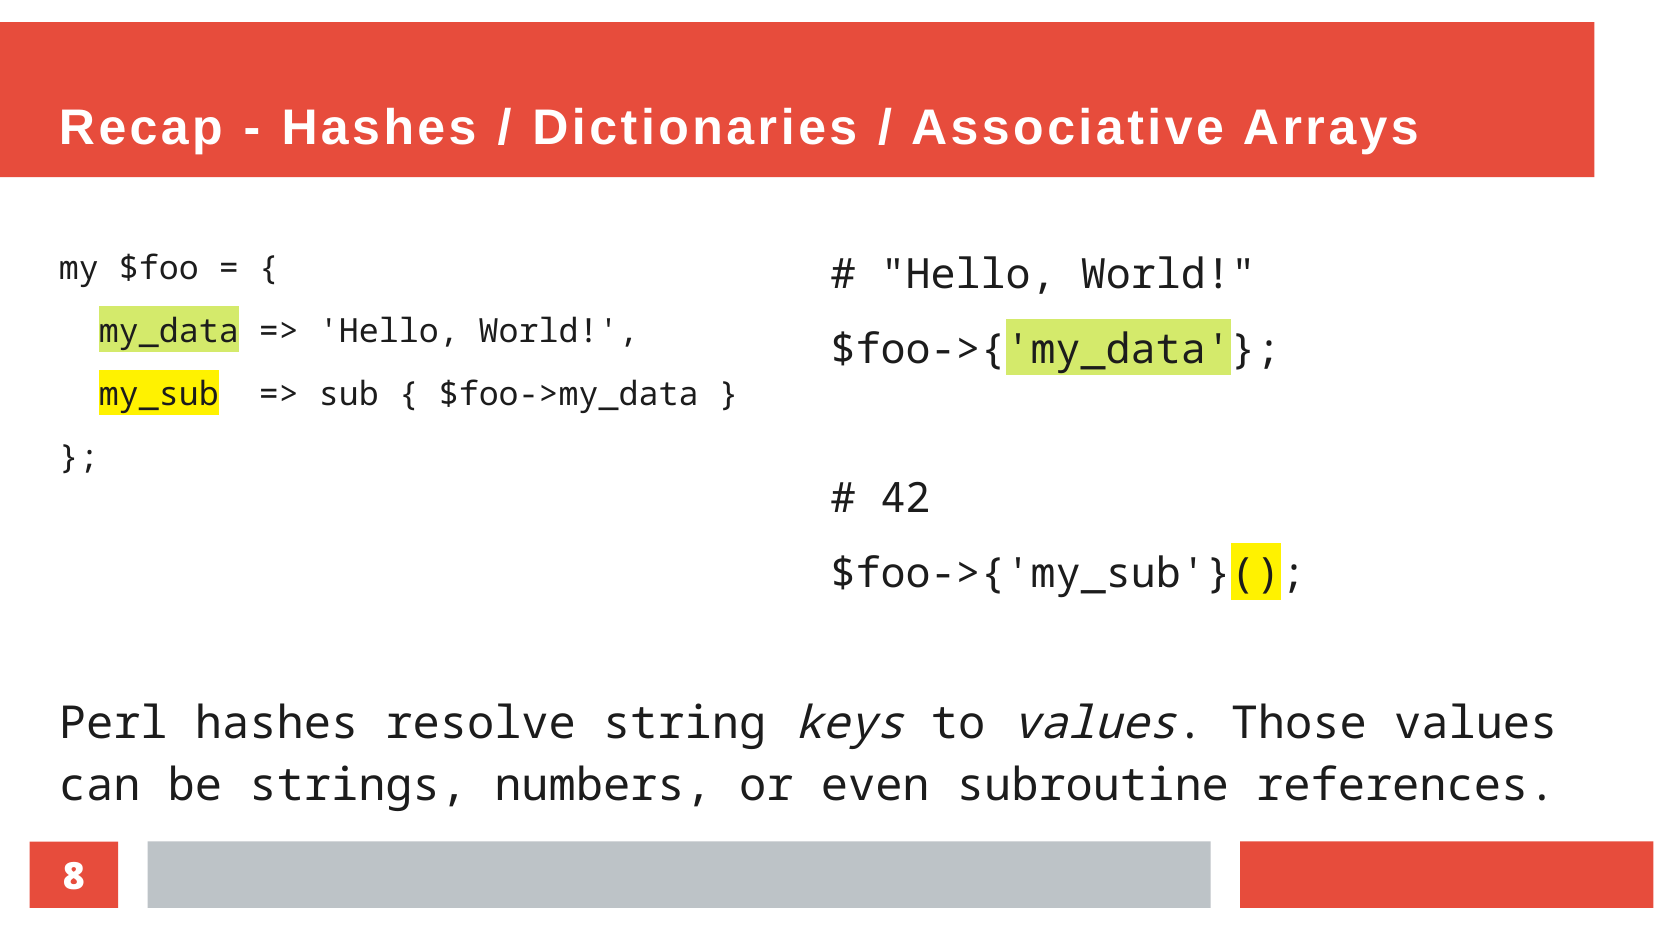

# Recap - Hashes / Dictionaries / Associative Arrays
my $foo = {
 my_data => 'Hello, World!',
 my_sub => sub { $foo->my_data }
};
# "Hello, World!"
$foo->{'my_data'};
# 42
$foo->{'my_sub'}();
Perl hashes resolve string keys to values. Those values can be strings, numbers, or even subroutine references.
8